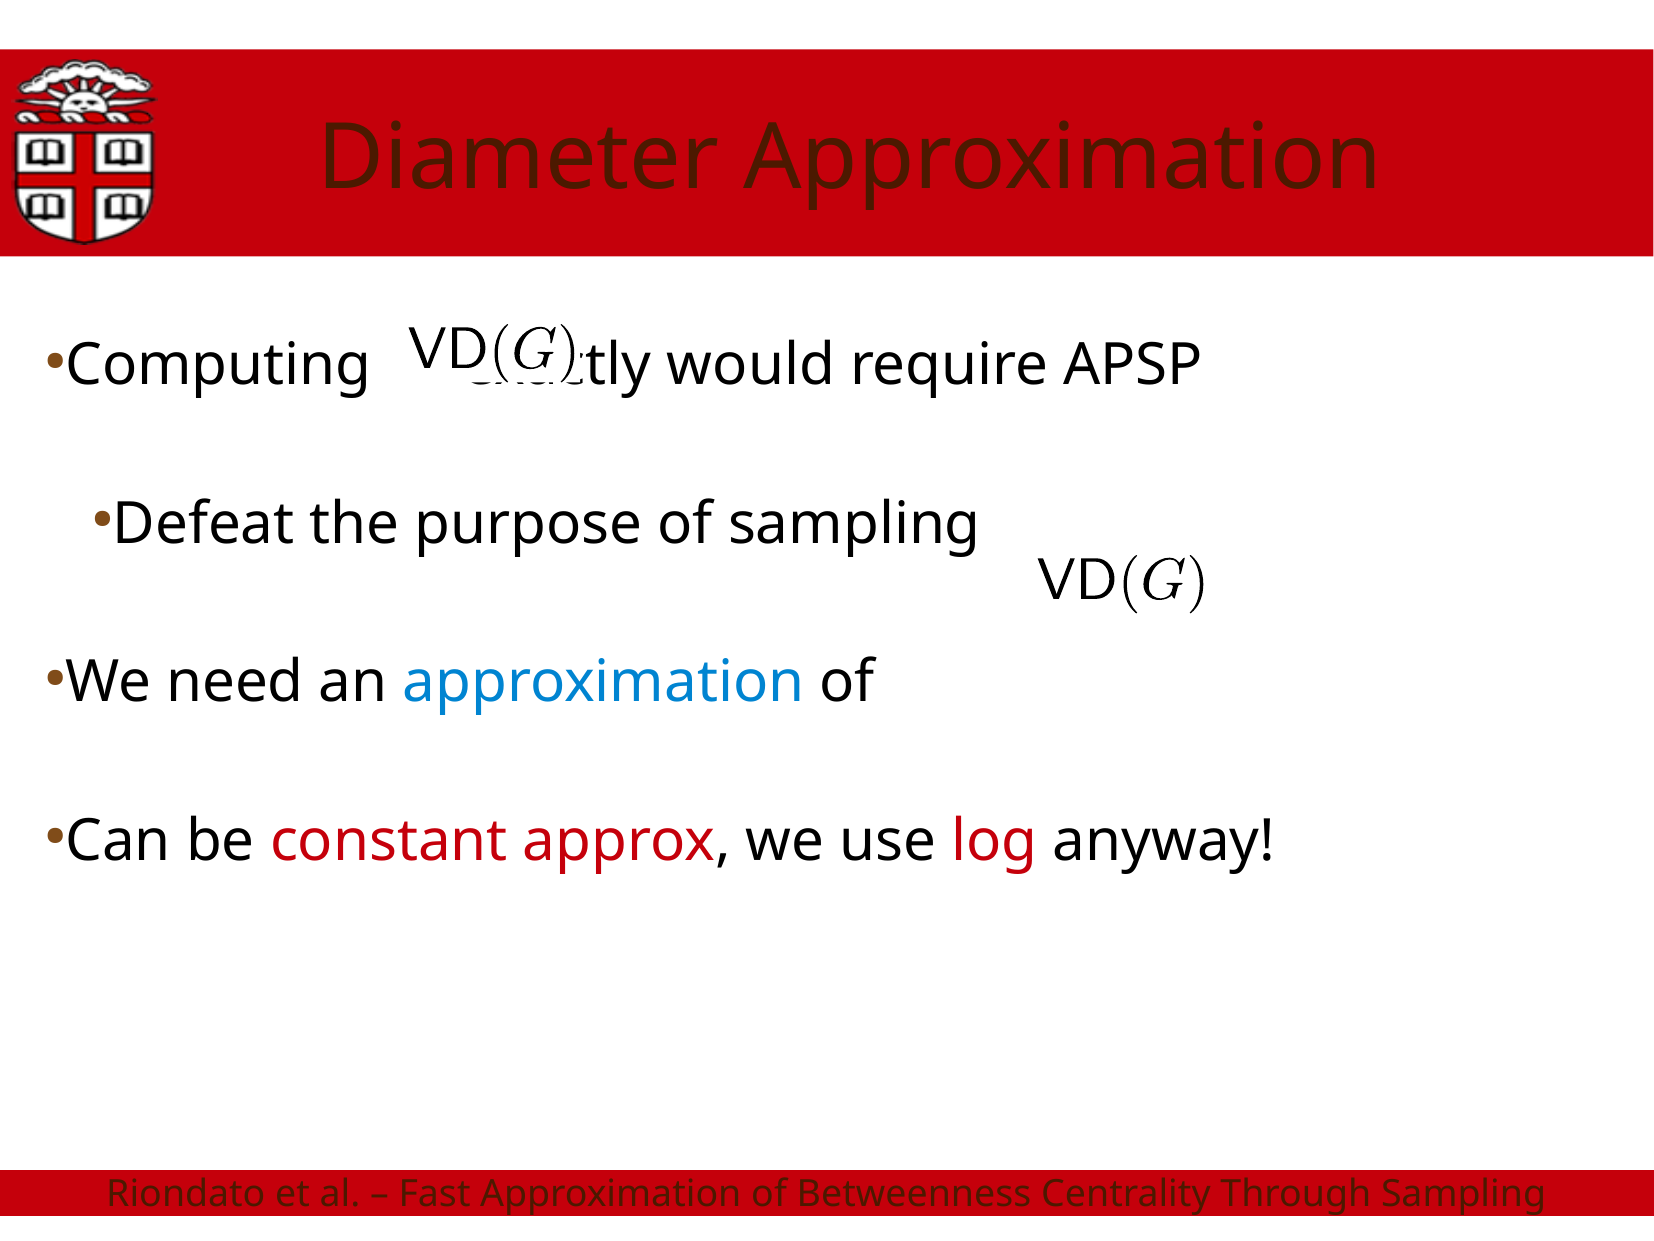

# Diameter Approximation
Computing exactly would require APSP
Defeat the purpose of sampling
We need an approximation of
Can be constant approx, we use log anyway!
Riondato et al. – Fast Approximation of Betweenness Centrality Through Sampling